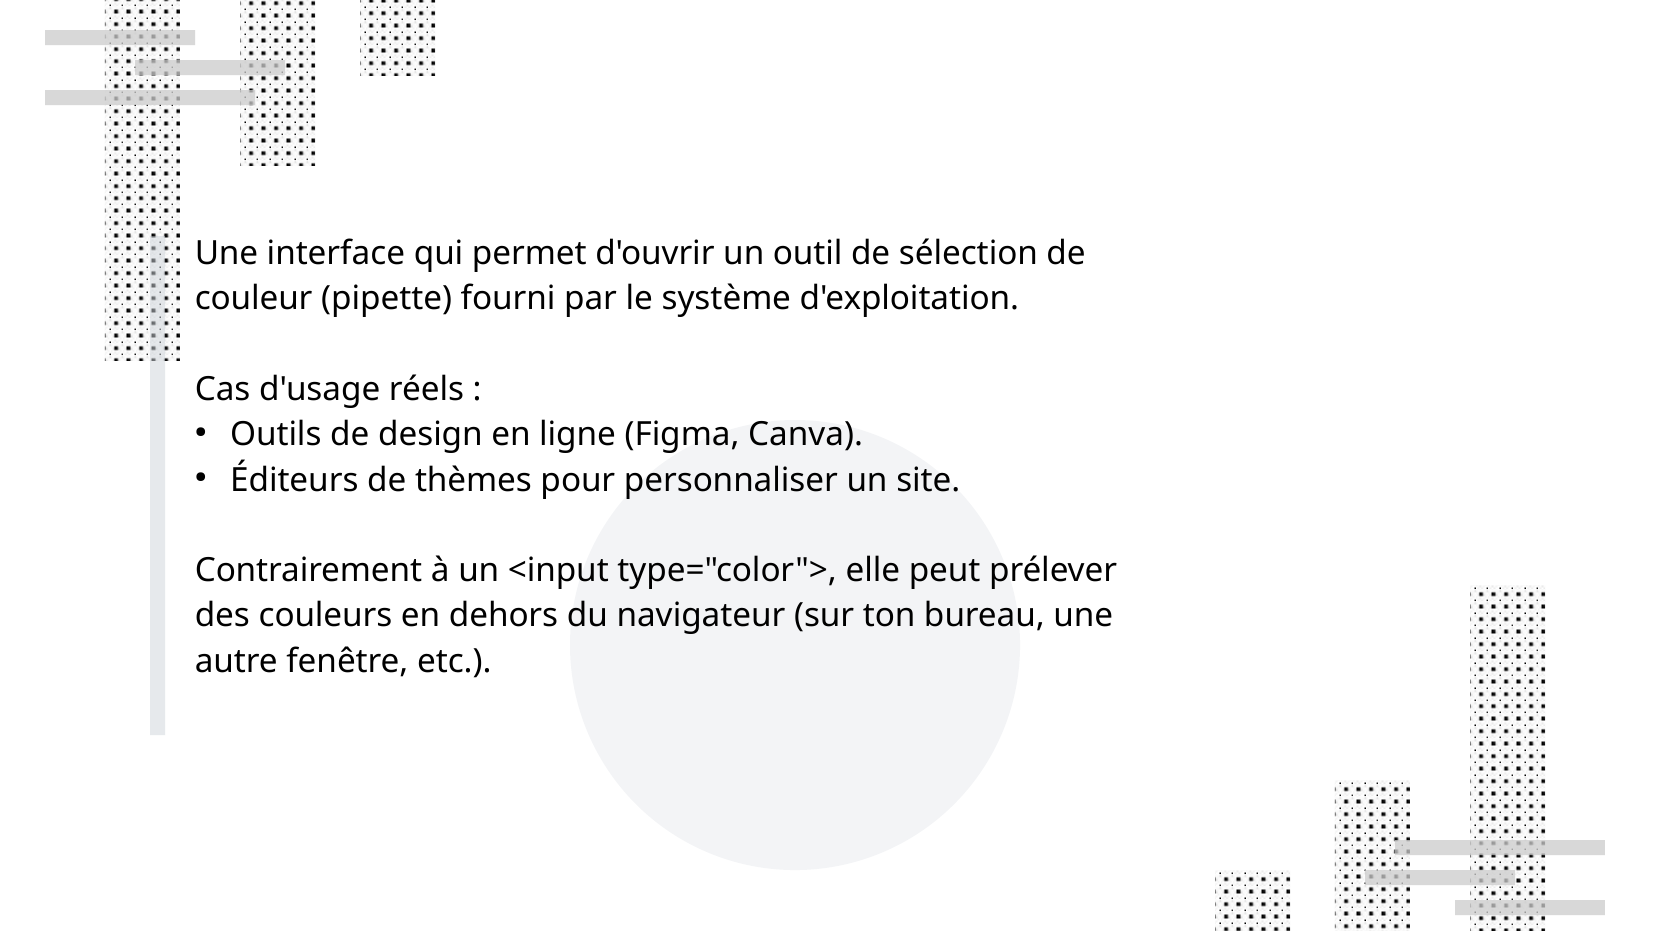

Une interface qui permet d'ouvrir un outil de sélection de couleur (pipette) fourni par le système d'exploitation.
Cas d'usage réels :
Outils de design en ligne (Figma, Canva).
Éditeurs de thèmes pour personnaliser un site.
Contrairement à un <input type="color">, elle peut prélever des couleurs en dehors du navigateur (sur ton bureau, une autre fenêtre, etc.).